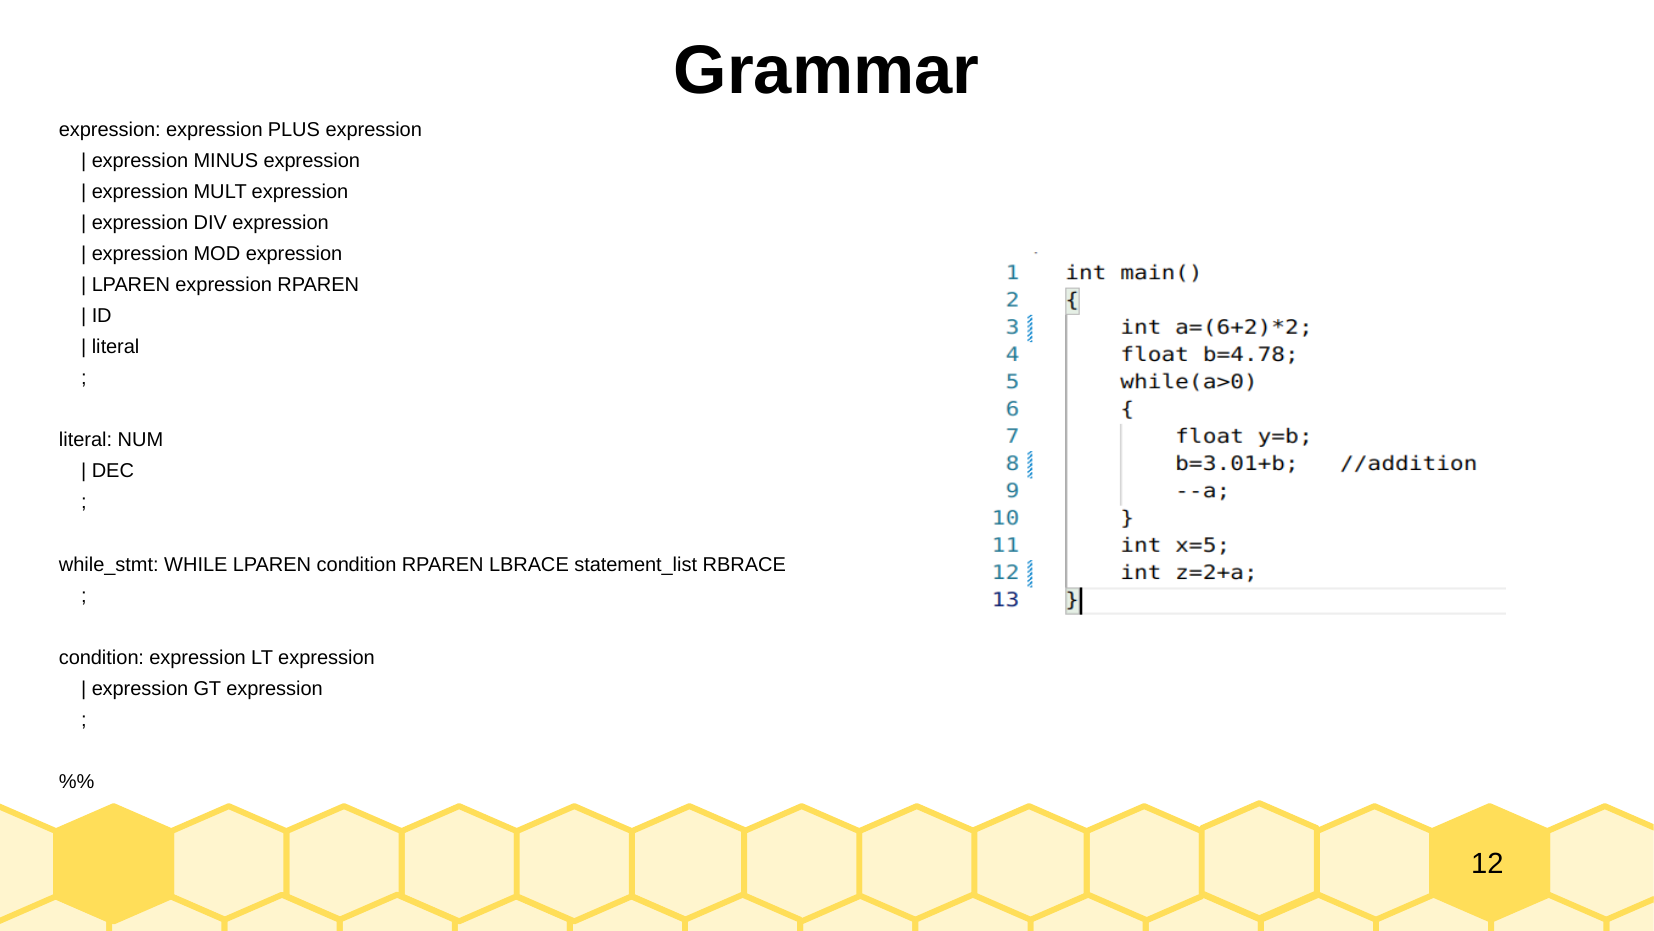

# Grammar
expression: expression PLUS expression
 | expression MINUS expression
 | expression MULT expression
 | expression DIV expression
 | expression MOD expression
 | LPAREN expression RPAREN
 | ID
 | literal
 ;
literal: NUM
 | DEC
 ;
while_stmt: WHILE LPAREN condition RPAREN LBRACE statement_list RBRACE
 ;
condition: expression LT expression
 | expression GT expression
 ;
%%